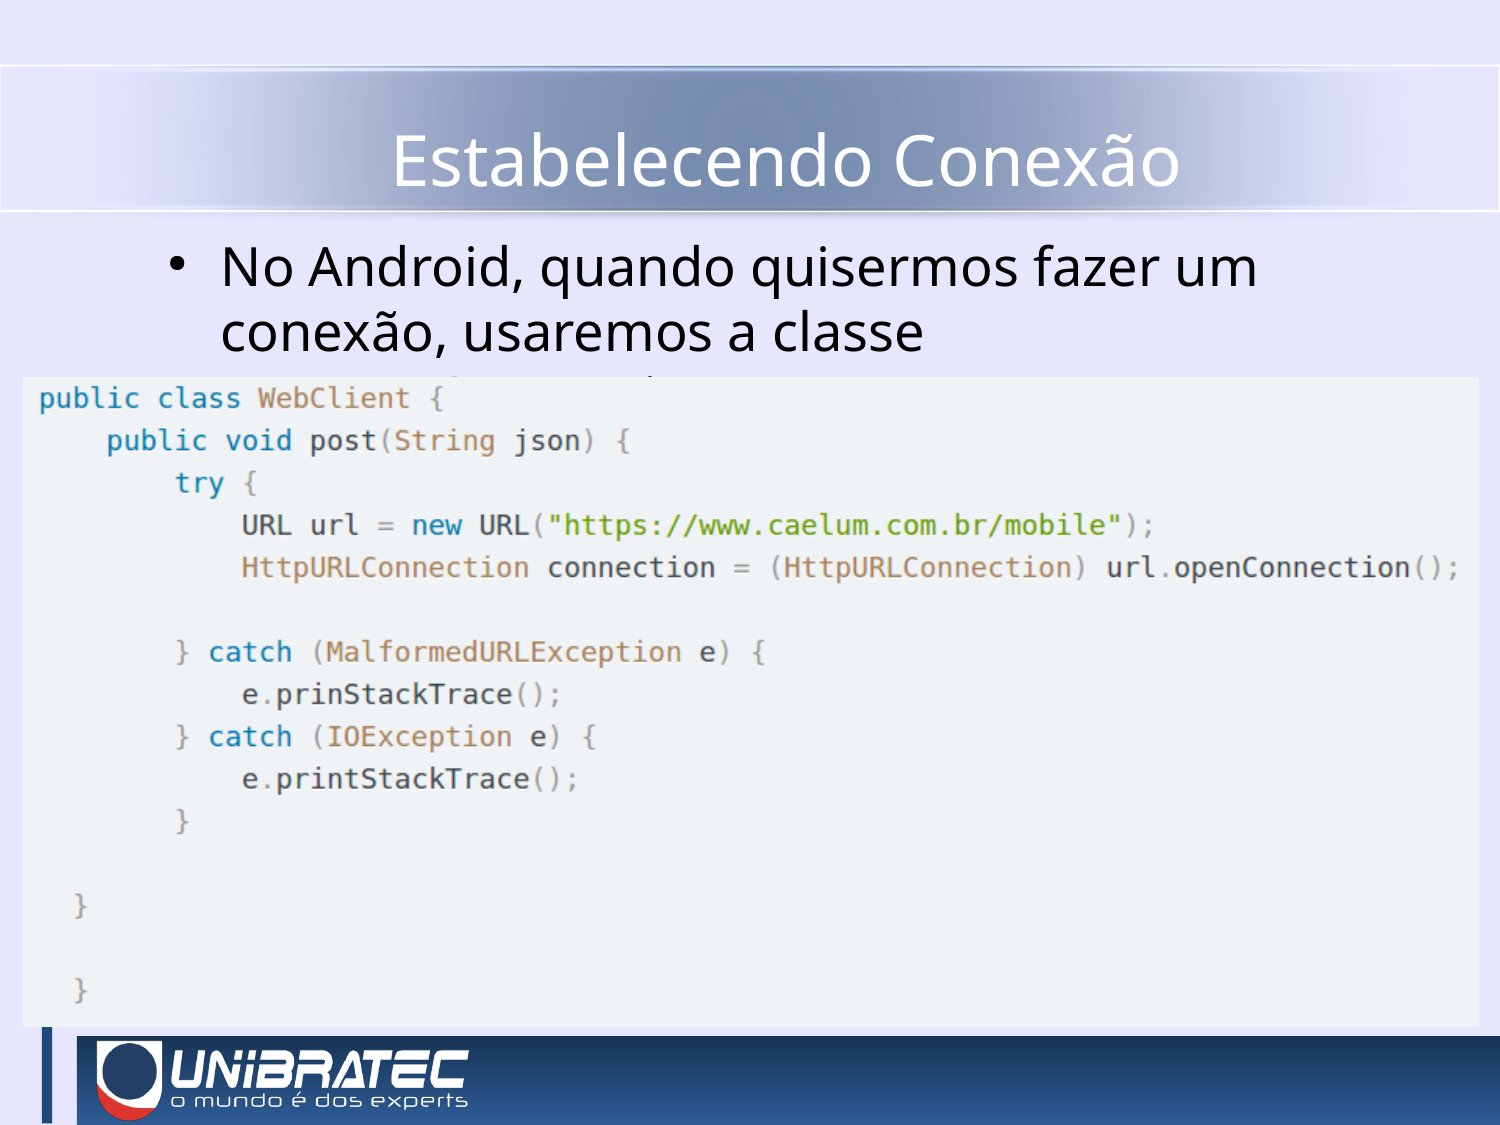

# Estabelecendo Conexão
No Android, quando quisermos fazer um conexão, usaremos a classe HttpURLConnection